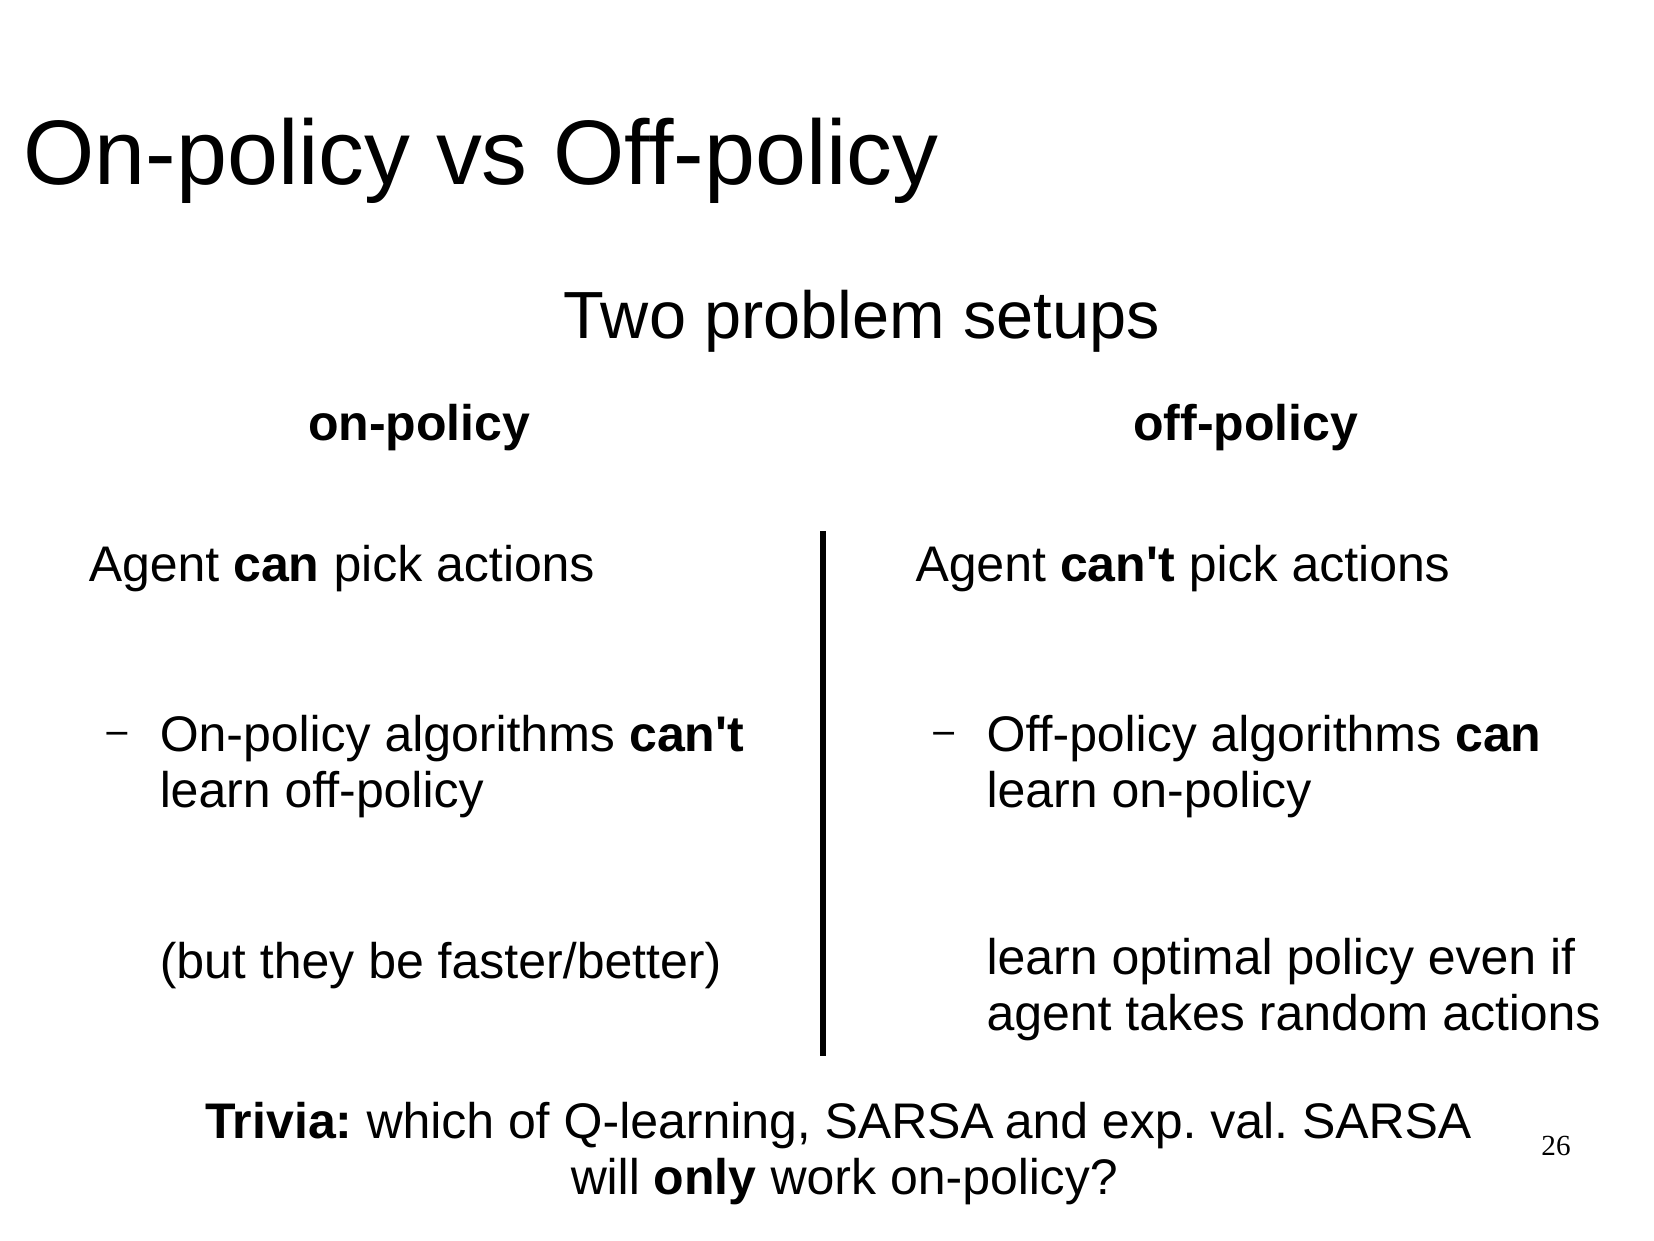

# On-policy vs Off-policy
Two problem setups
off-policy
Agent can't pick actions
Off-policy algorithms can
learn on-policy
learn optimal policy even if agent takes random actions
on-policy
Agent can pick actions
On-policy algorithms can't learn off-policy
(but they be faster/better)
Trivia: which of Q-learning, SARSA and exp. val. SARSA
will only work on-policy?
26